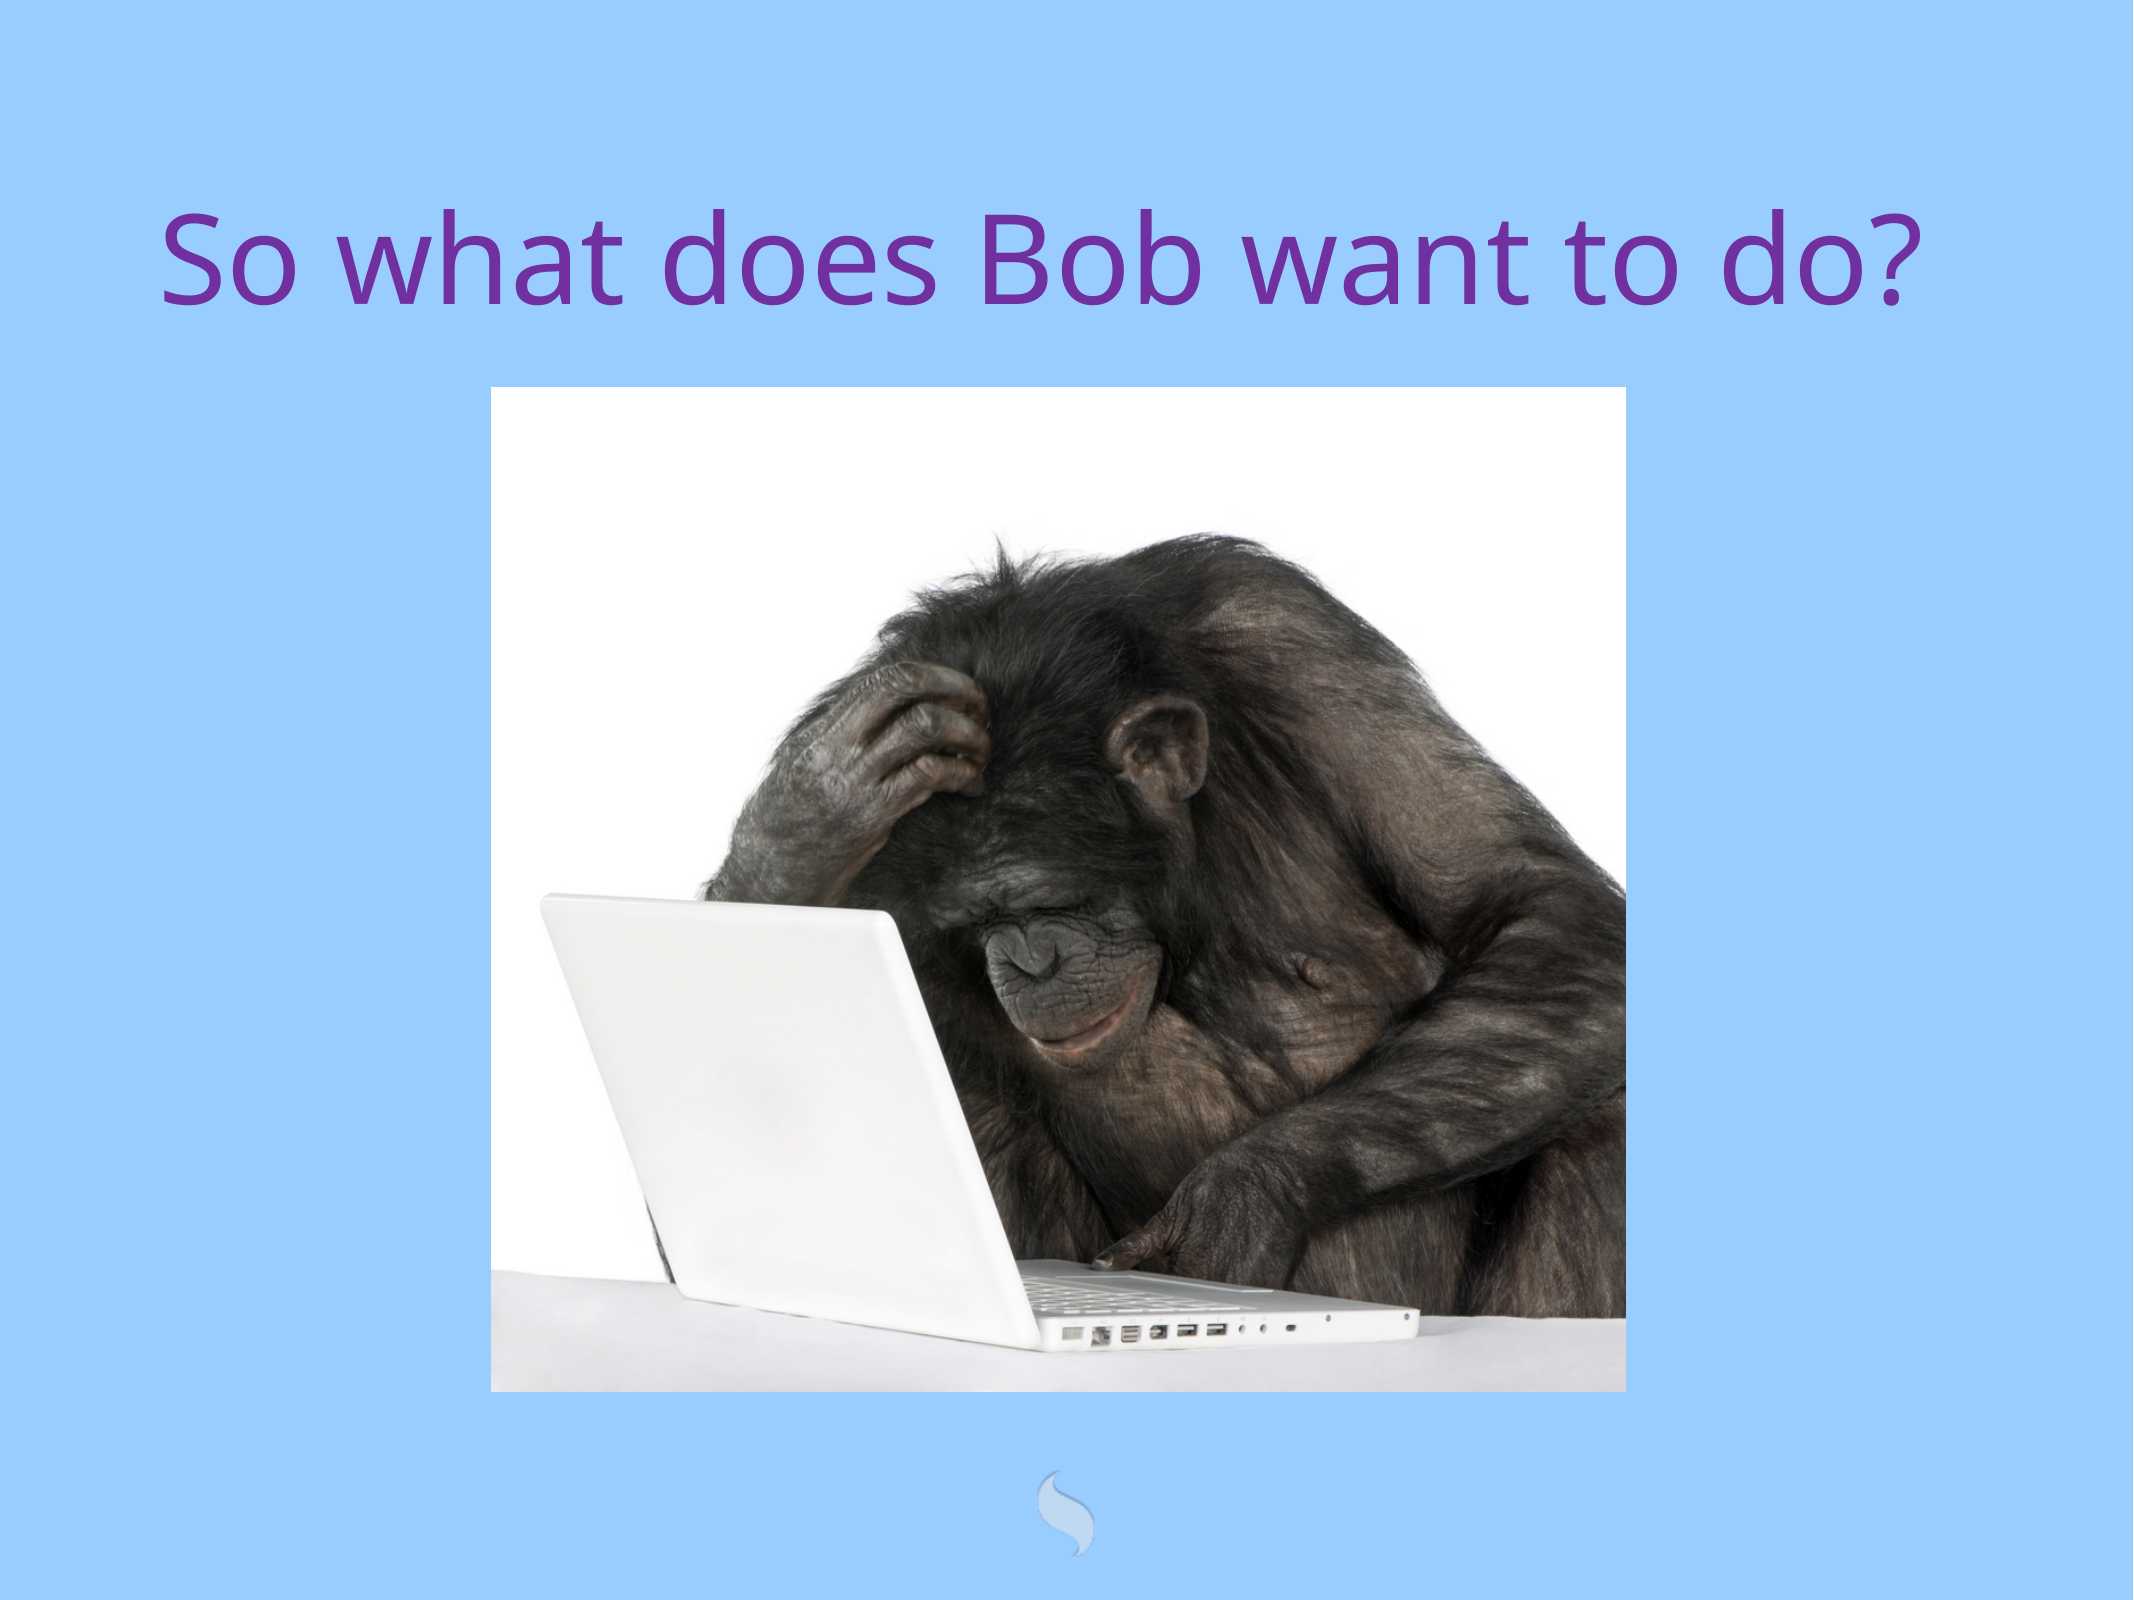

So what does Bob want to do?